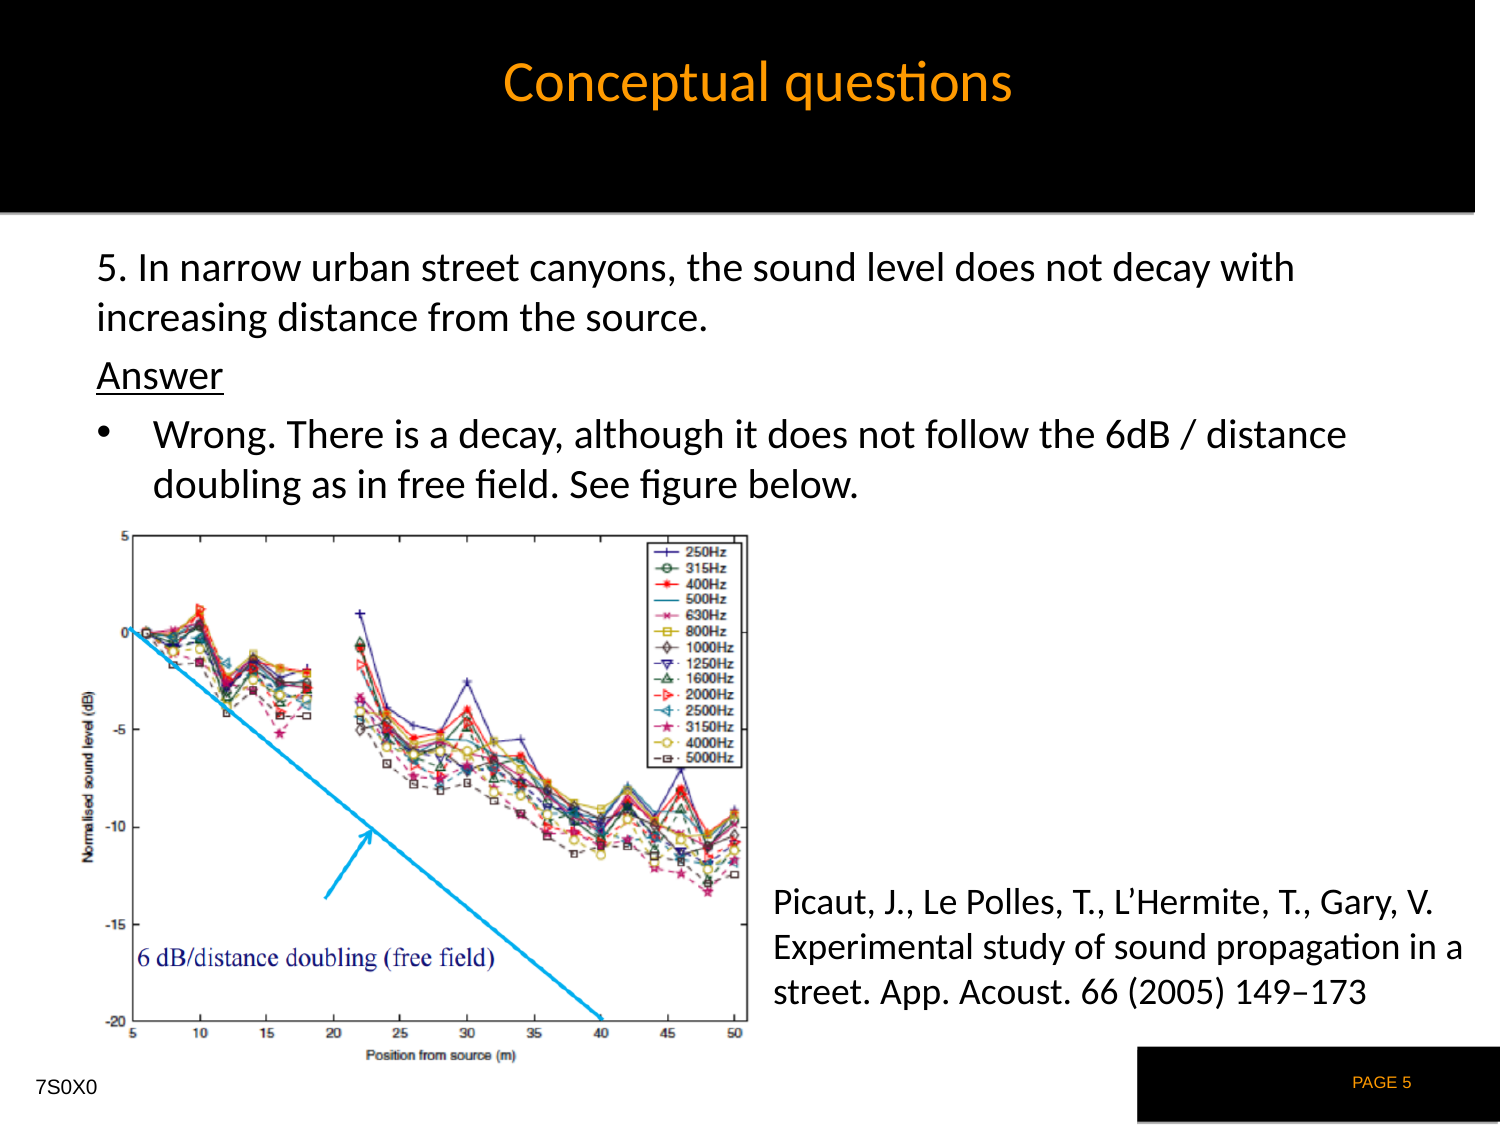

# Conceptual questions
5. In narrow urban street canyons, the sound level does not decay with increasing distance from the source.
Answer
Wrong. There is a decay, although it does not follow the 6dB / distance doubling as in free field. See figure below.
Picaut, J., Le Polles, T., L’Hermite, T., Gary, V. Experimental study of sound propagation in a street. App. Acoust. 66 (2005) 149–173
PAGE 5
7S0X0
2017/02/09
PAGE